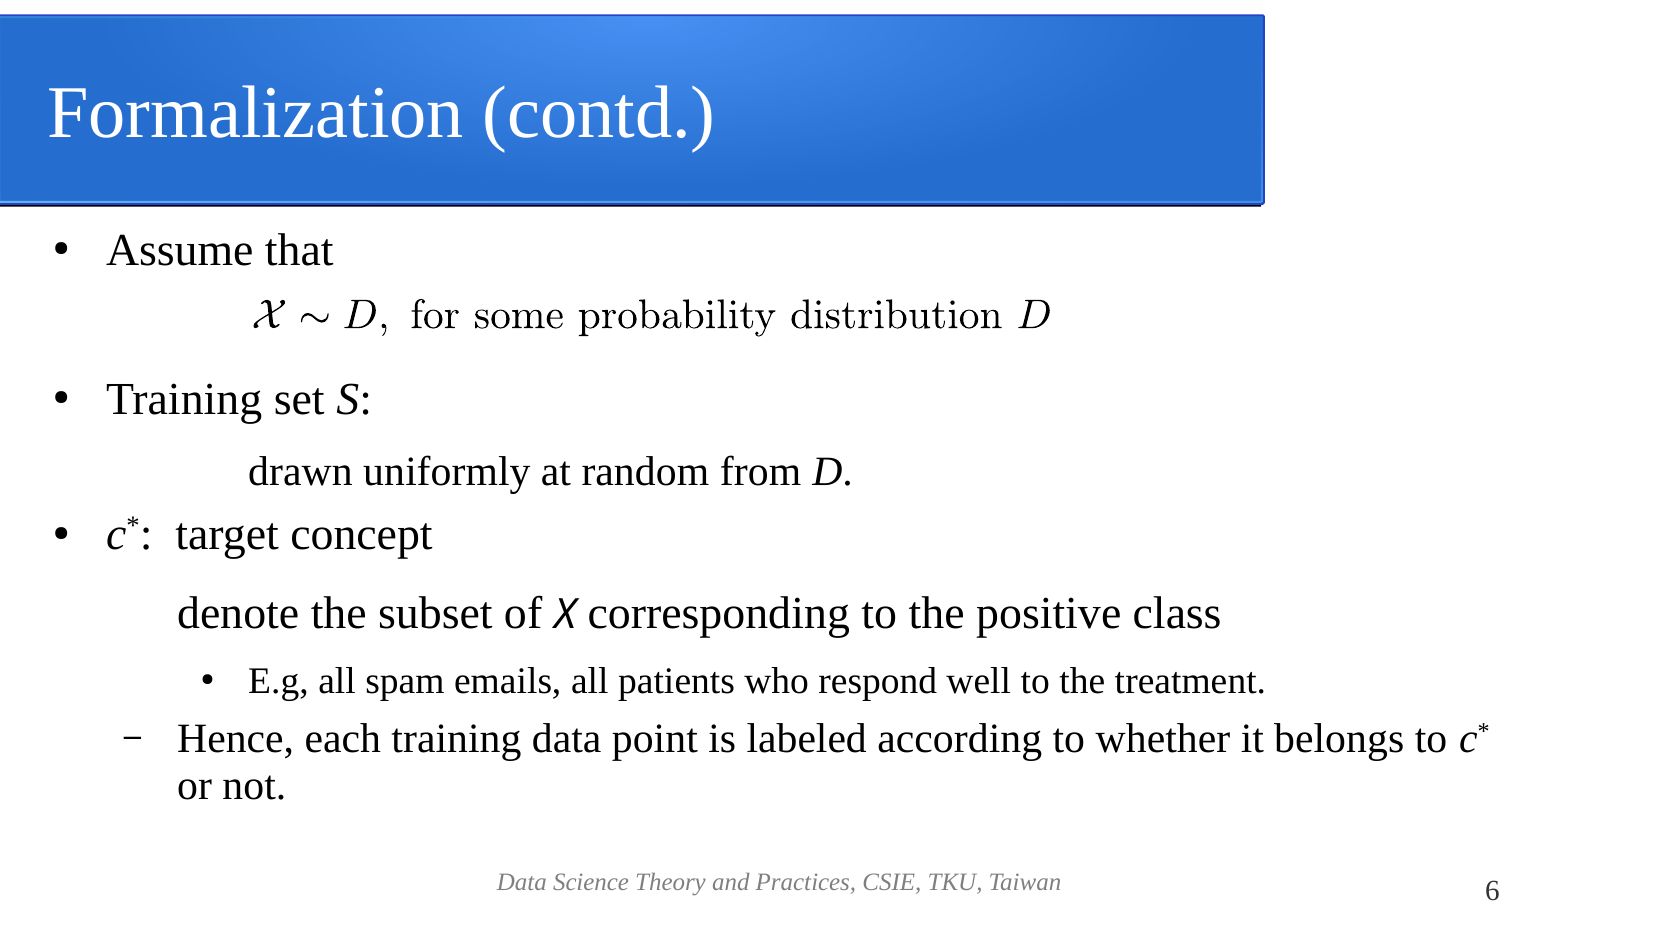

# Formalization (contd.)
Assume that
Training set S:
drawn uniformly at random from D.
c*: target concept
denote the subset of X corresponding to the positive class
E.g, all spam emails, all patients who respond well to the treatment.
Hence, each training data point is labeled according to whether it belongs to c* or not.
Data Science Theory and Practices, CSIE, TKU, Taiwan
6